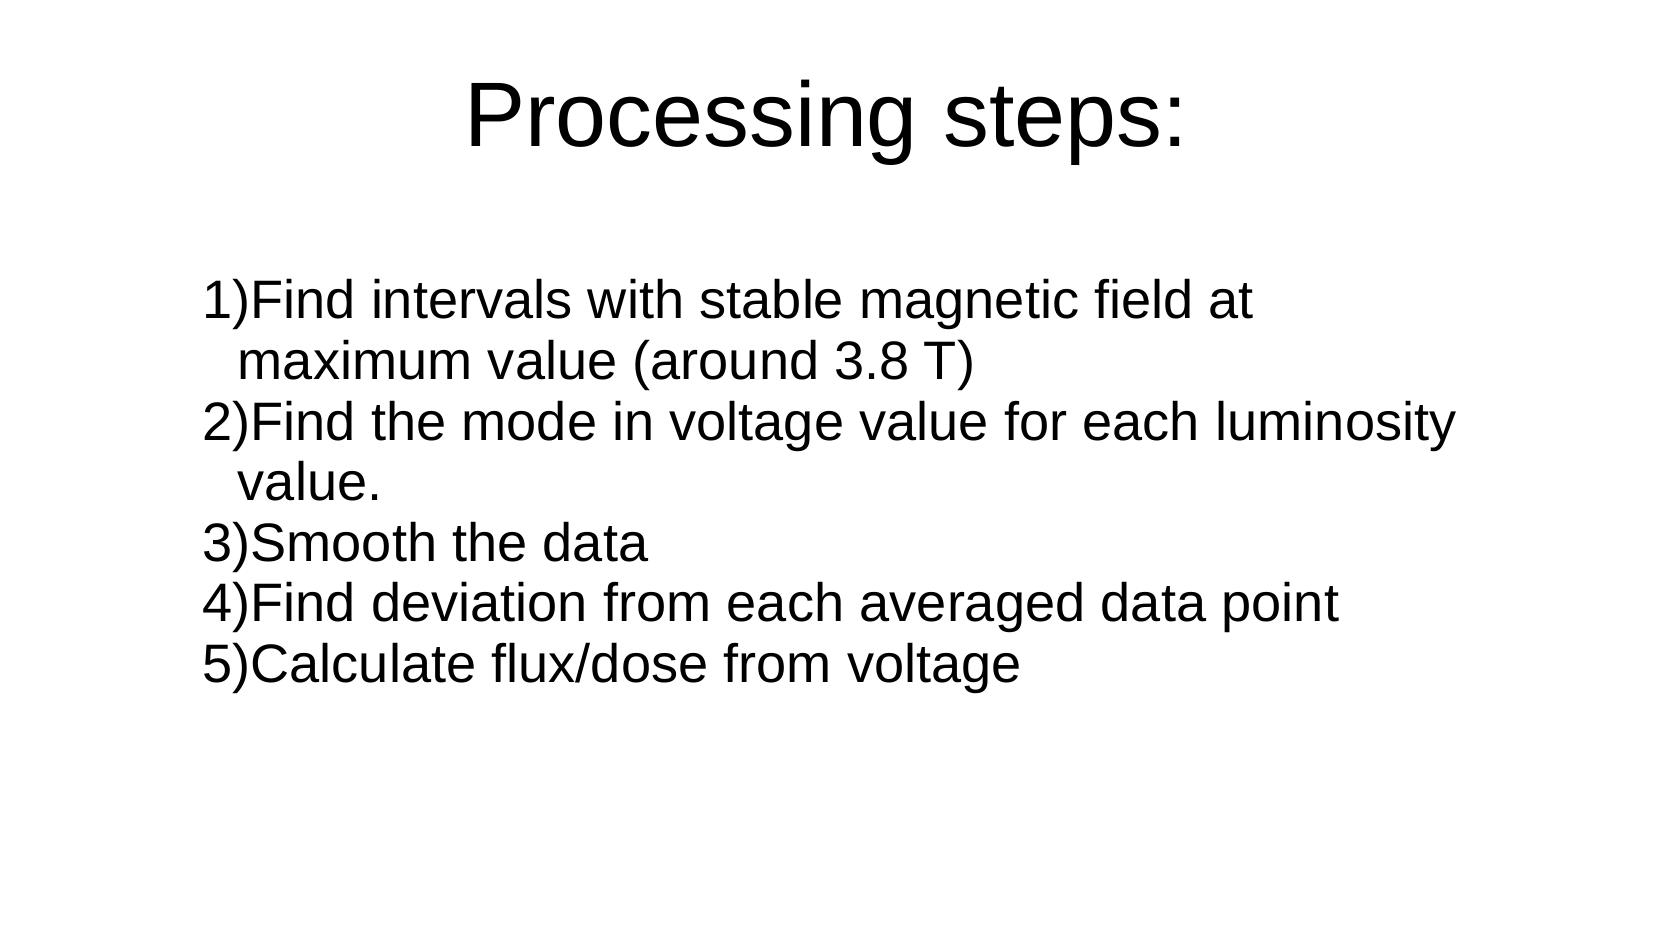

# Processing steps:
Find intervals with stable magnetic field at maximum value (around 3.8 T)
Find the mode in voltage value for each luminosity value.
Smooth the data
Find deviation from each averaged data point
Calculate flux/dose from voltage